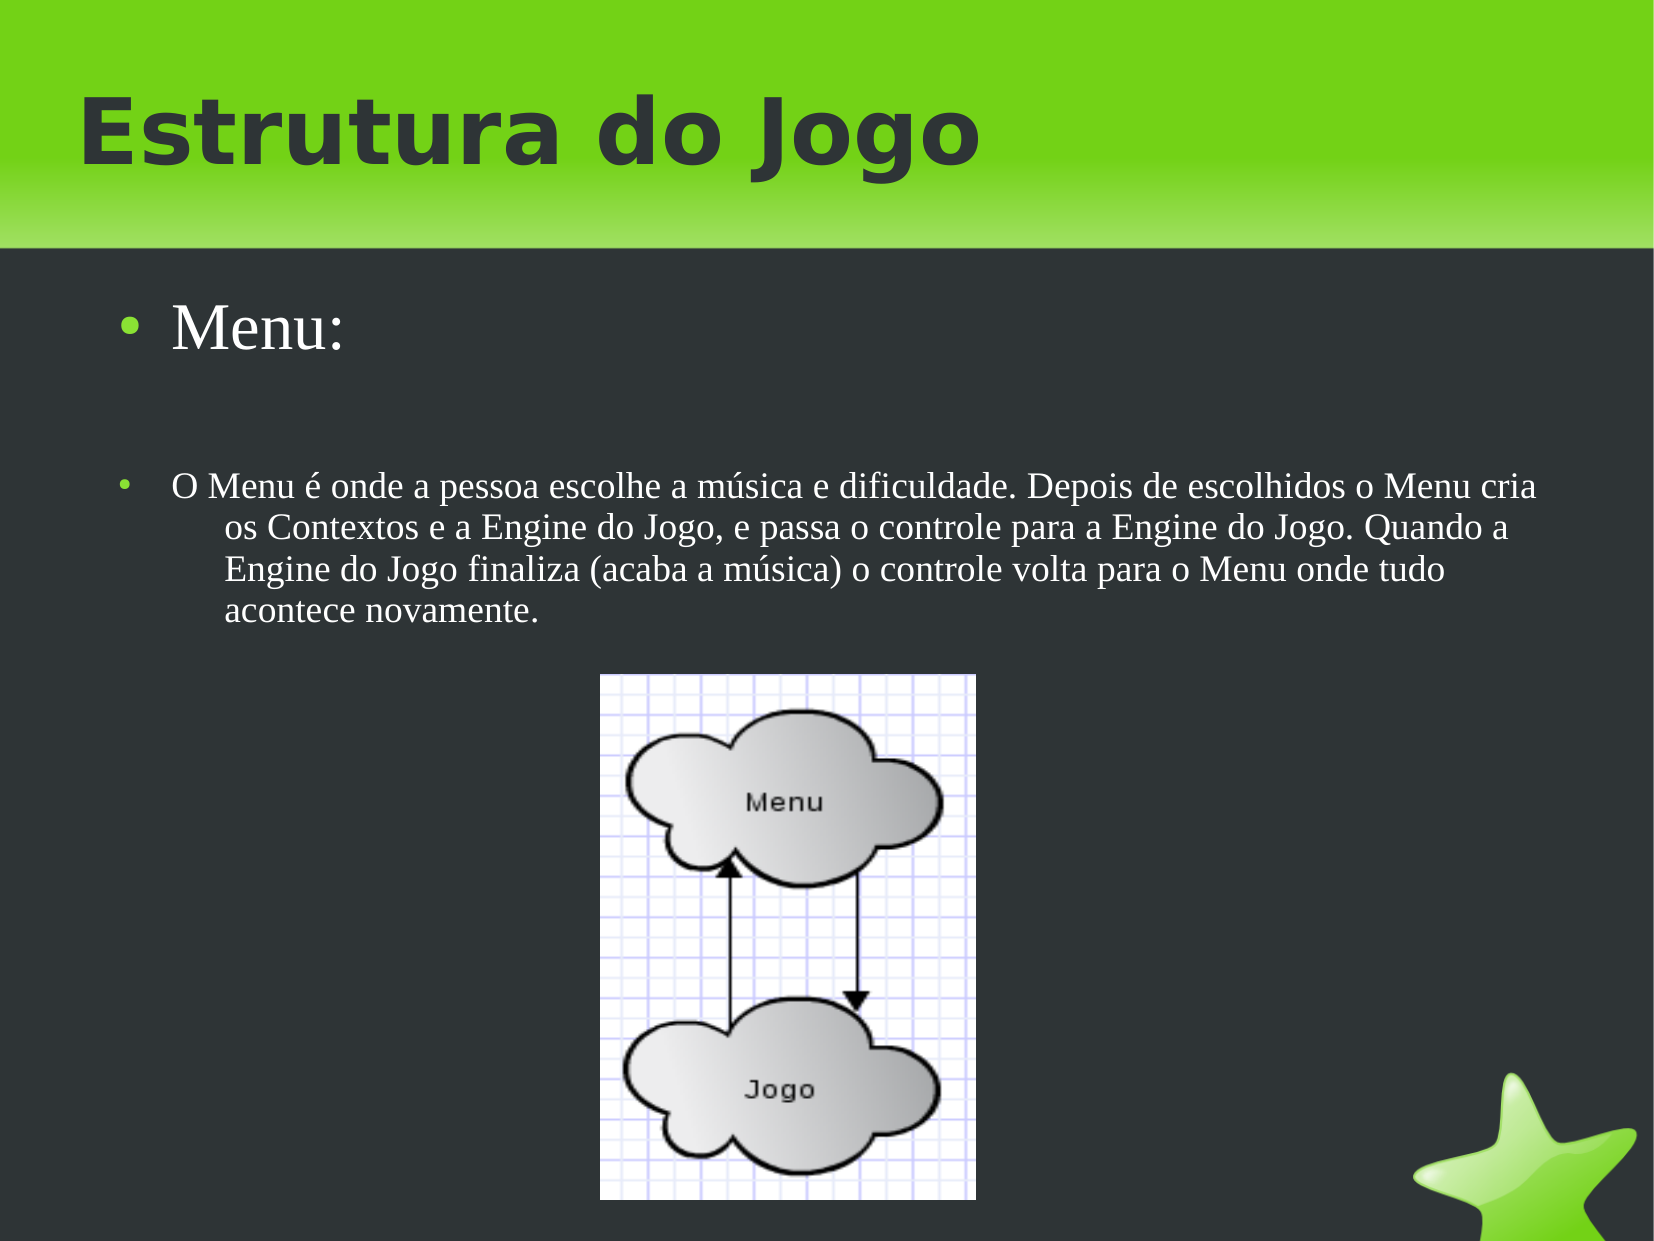

# Estrutura do Jogo
Menu:
O Menu é onde a pessoa escolhe a música e dificuldade. Depois de escolhidos o Menu cria os Contextos e a Engine do Jogo, e passa o controle para a Engine do Jogo. Quando a Engine do Jogo finaliza (acaba a música) o controle volta para o Menu onde tudo acontece novamente.